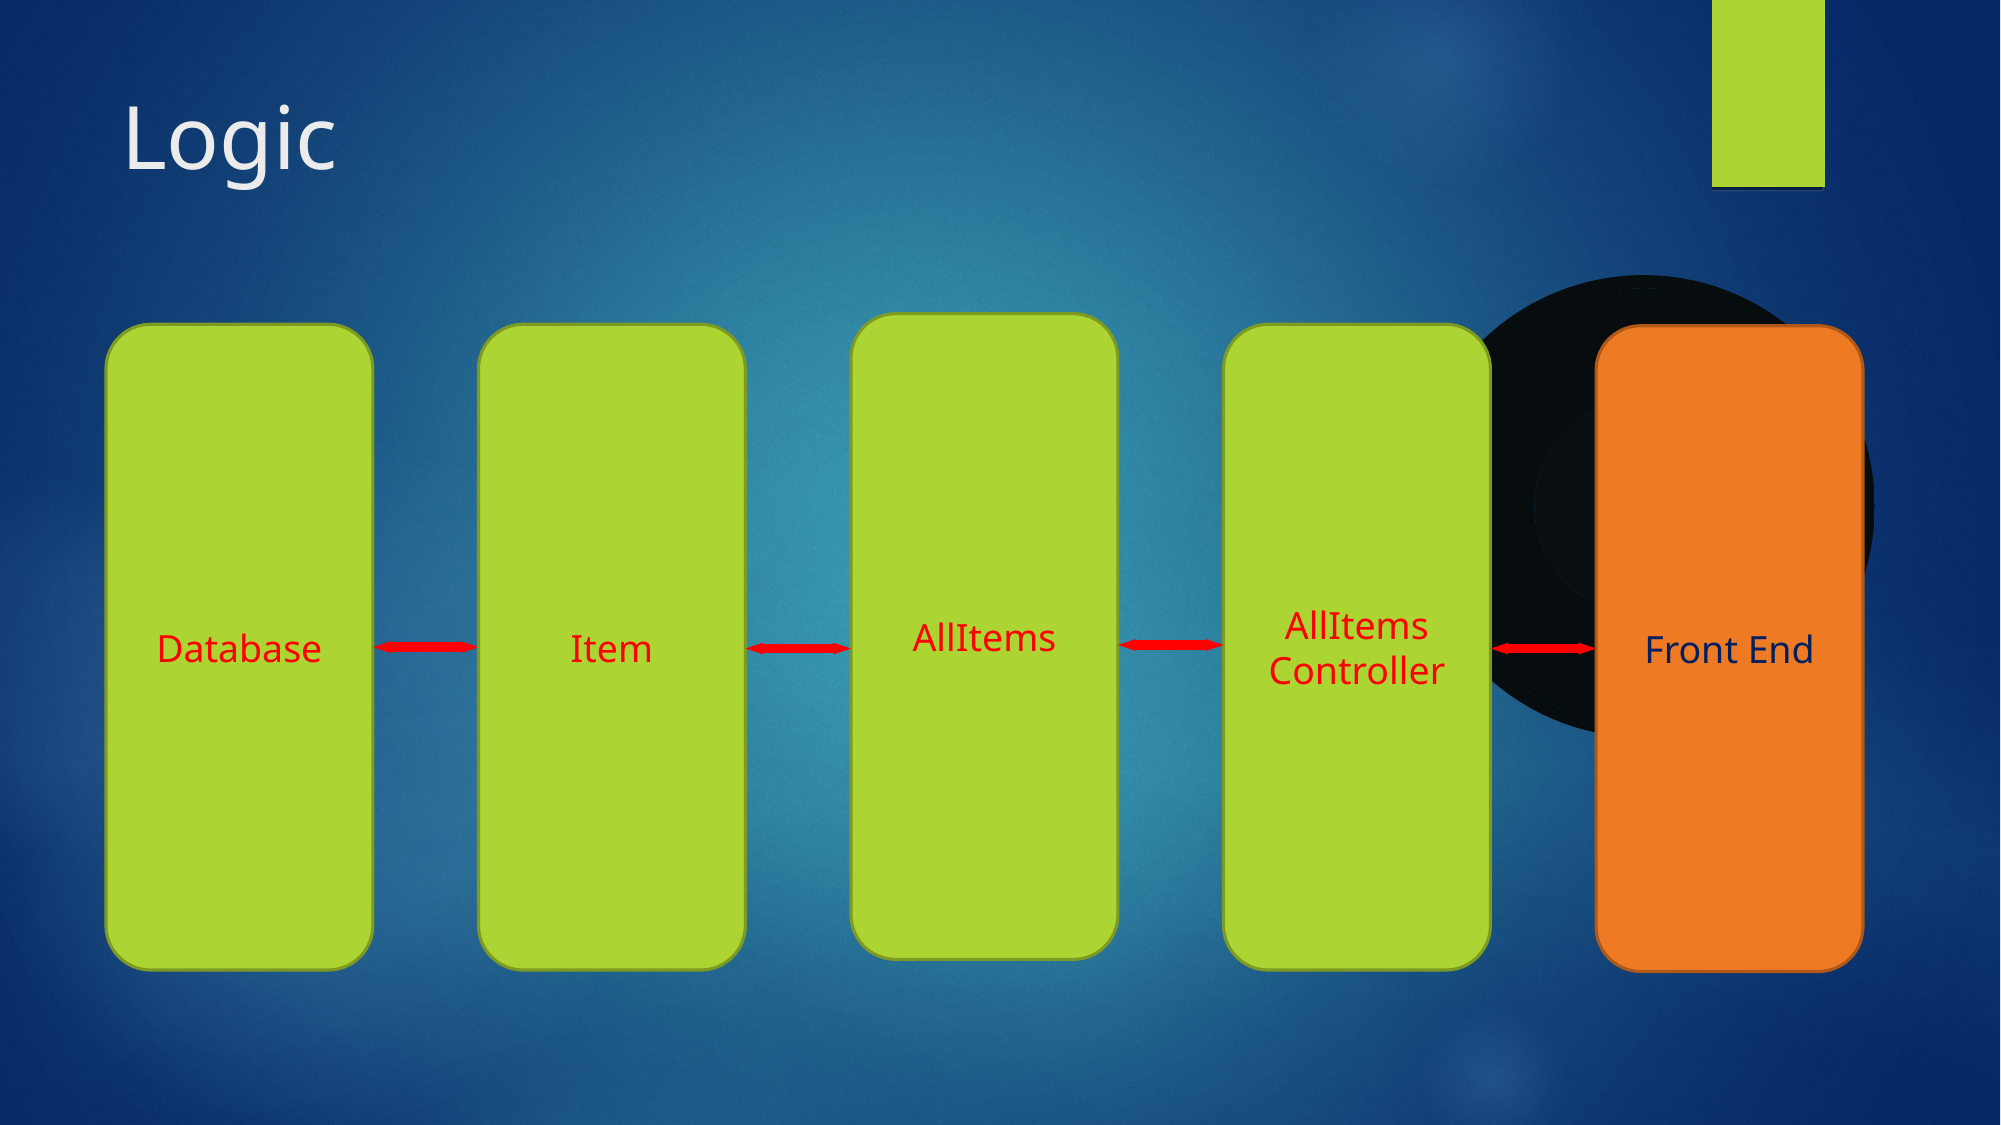

# Logic
AllItems
Database
Item
AllItems
Controller
Front End